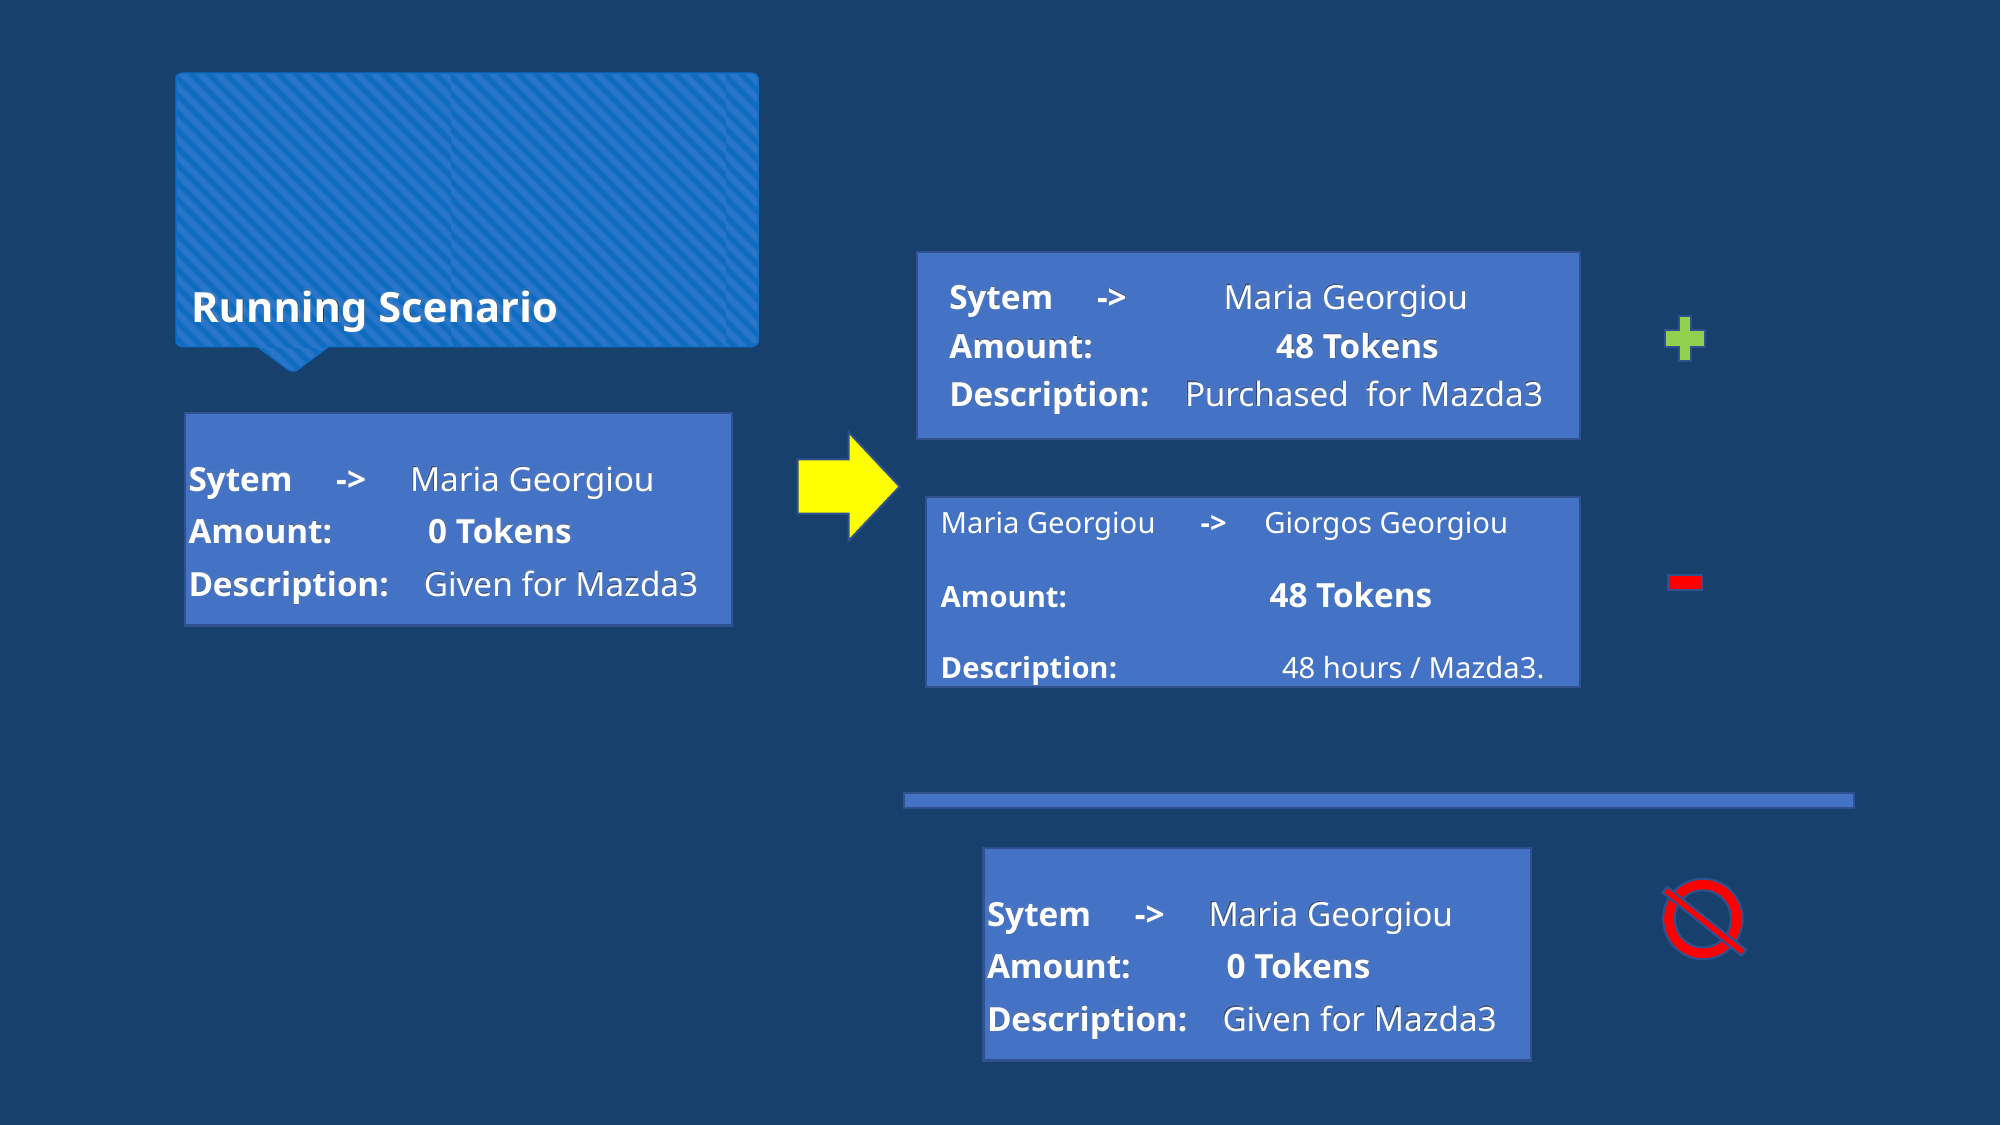

# Running Scenario
Sytem -> Maria Georgiou
Amount: 48 Tokens
Description: Purchased for Mazda3
Sytem -> Maria Georgiou
Amount: 0 Tokens
Description: Given for Mazda3
Maria Georgiou -> Giorgos Georgiou
Amount: 48 Tokens
Description: 48 hours / Mazda3.
Sytem -> Maria Georgiou
Amount: 0 Tokens
Description: Given for Mazda3